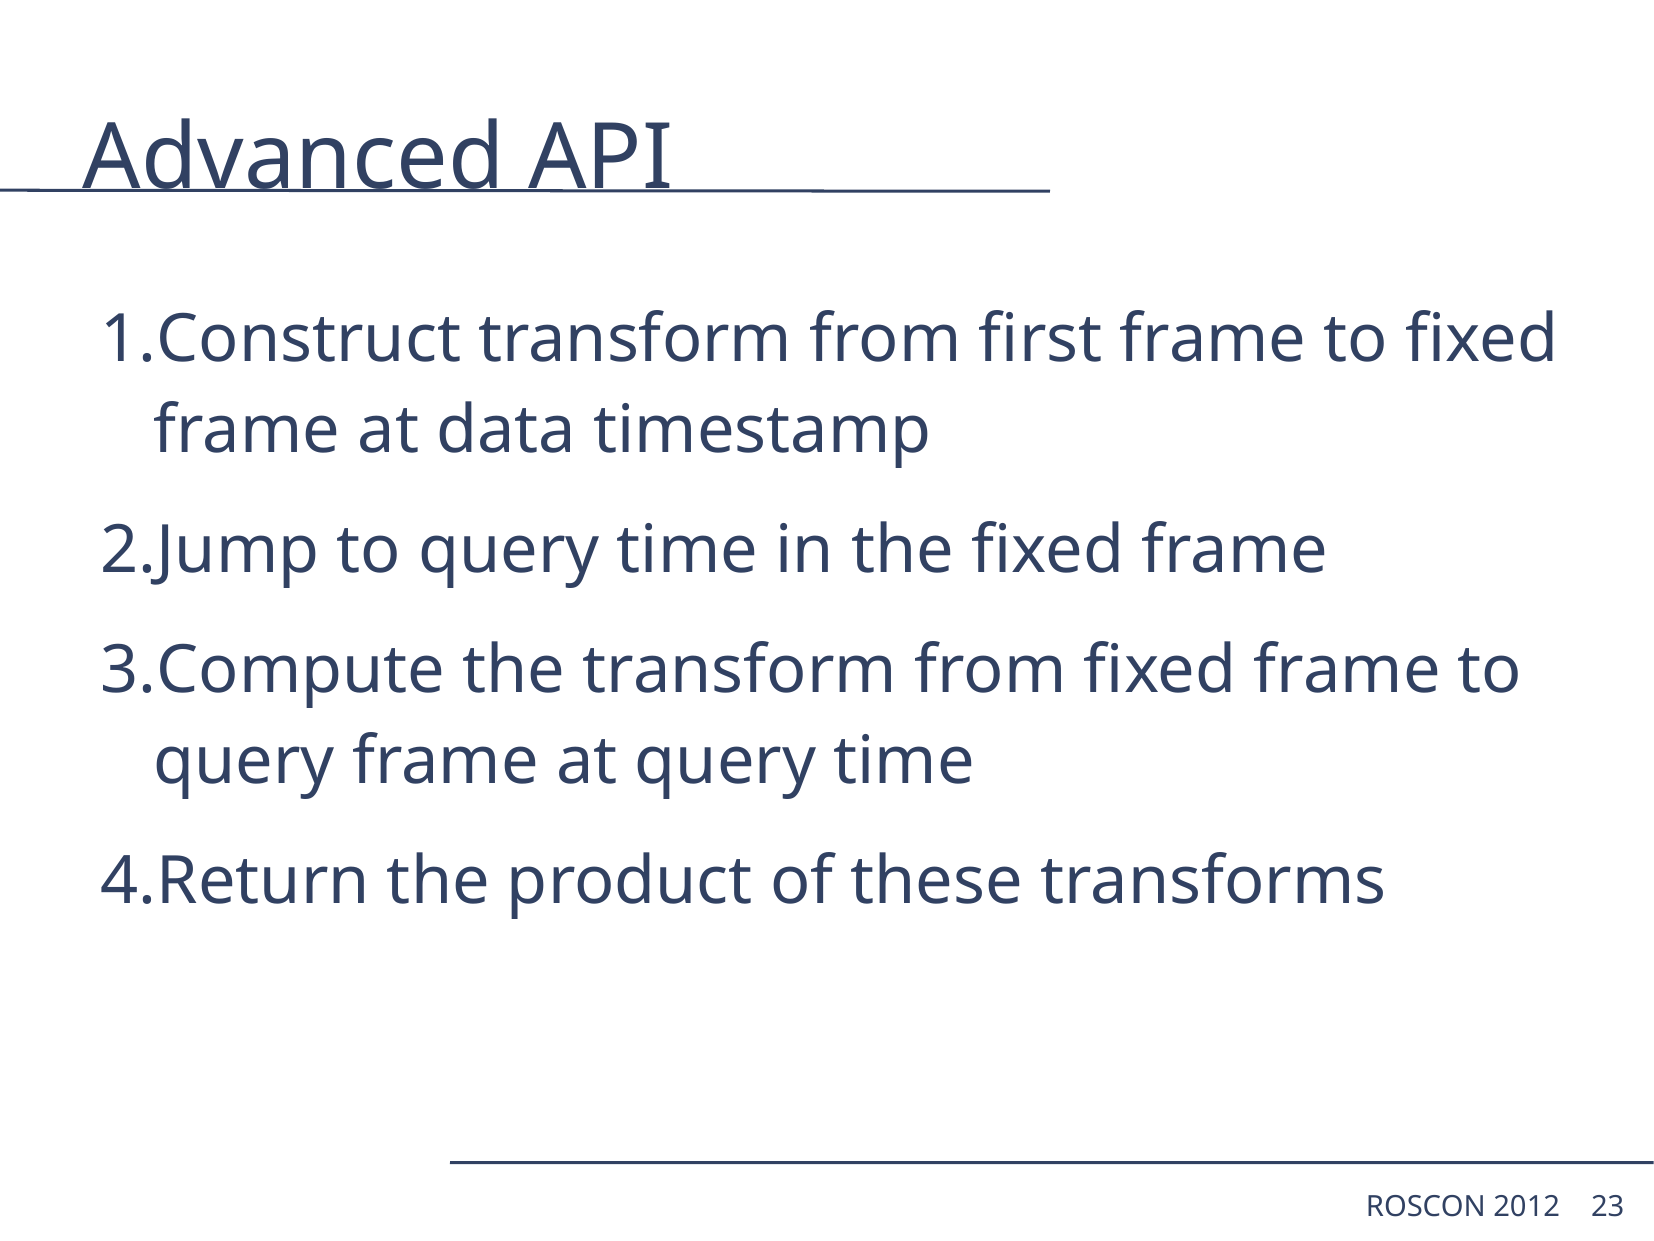

# Advanced API
Construct transform from first frame to fixed frame at data timestamp
Jump to query time in the fixed frame
Compute the transform from fixed frame to query frame at query time
Return the product of these transforms